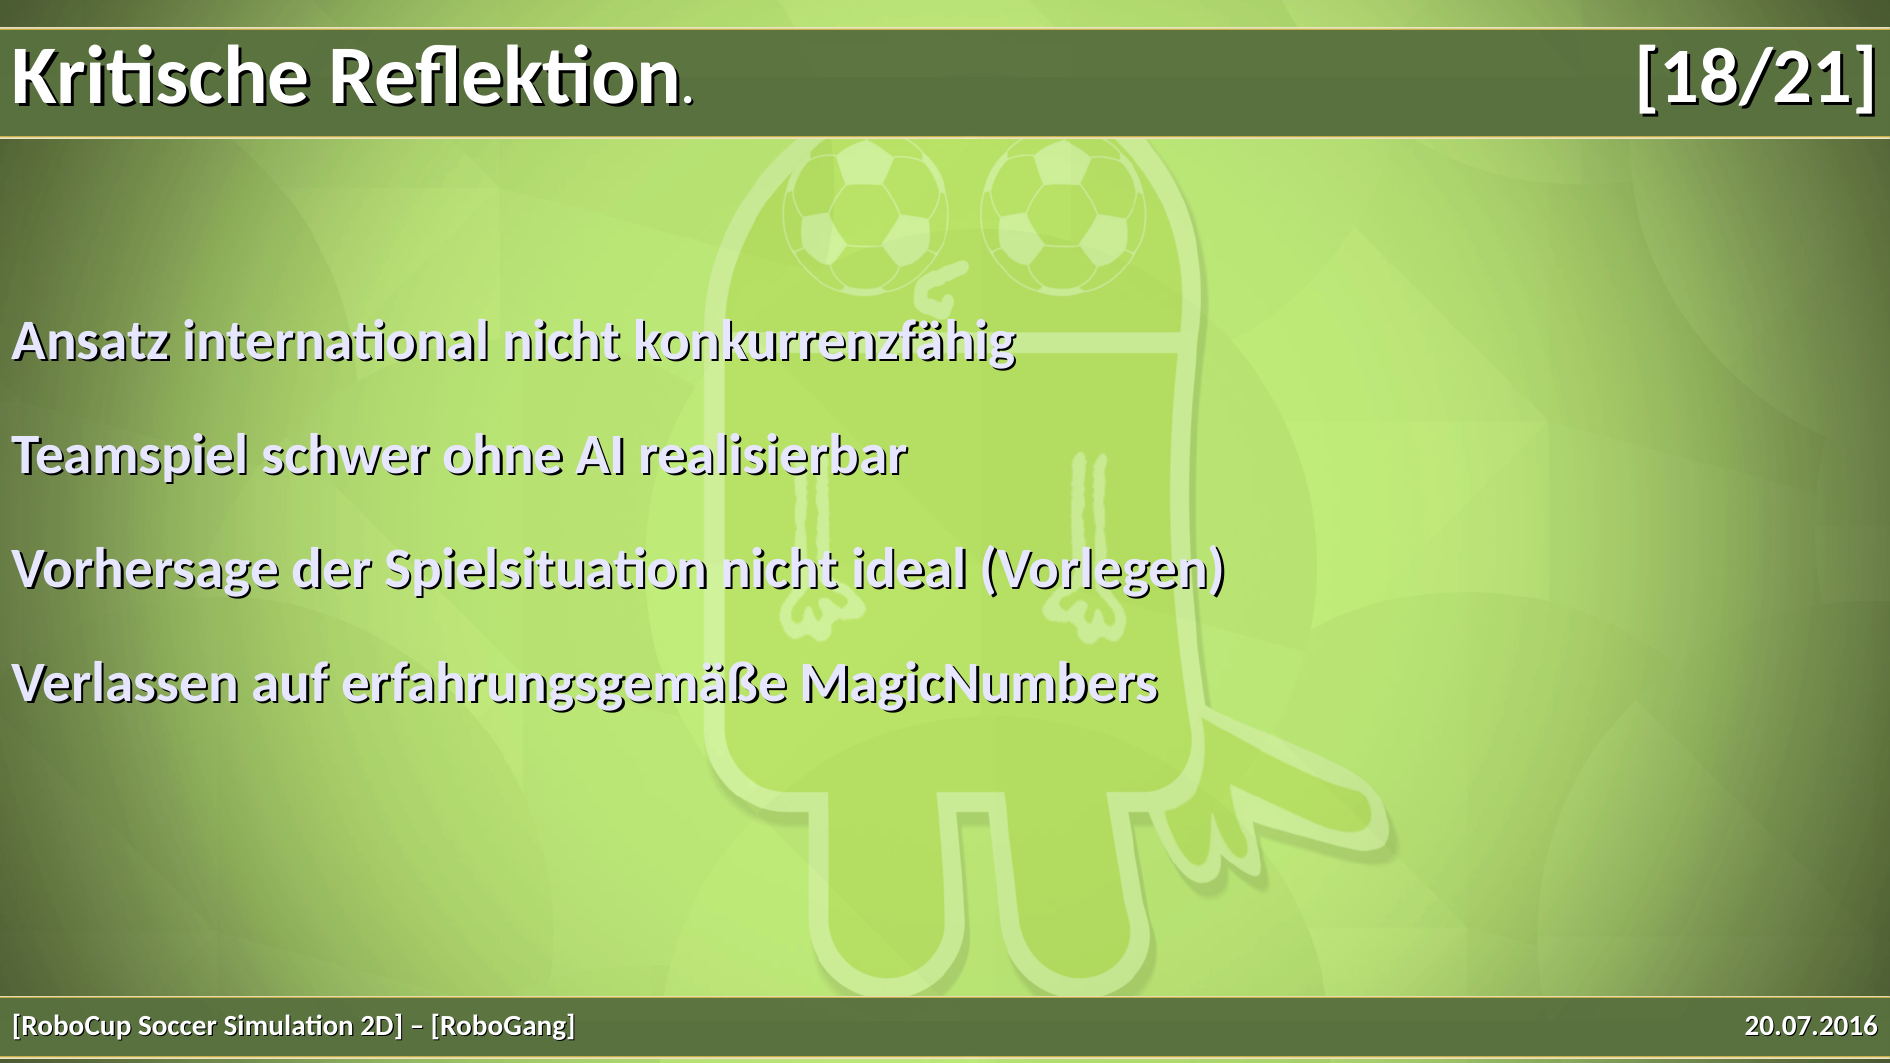

# Kritische Reflektion.
[18/21]
Ansatz international nicht konkurrenzfähig
Teamspiel schwer ohne AI realisierbar
Vorhersage der Spielsituation nicht ideal (Vorlegen)
Verlassen auf erfahrungsgemäße MagicNumbers
[RoboCup Soccer Simulation 2D] – [RoboGang]
20.07.2016